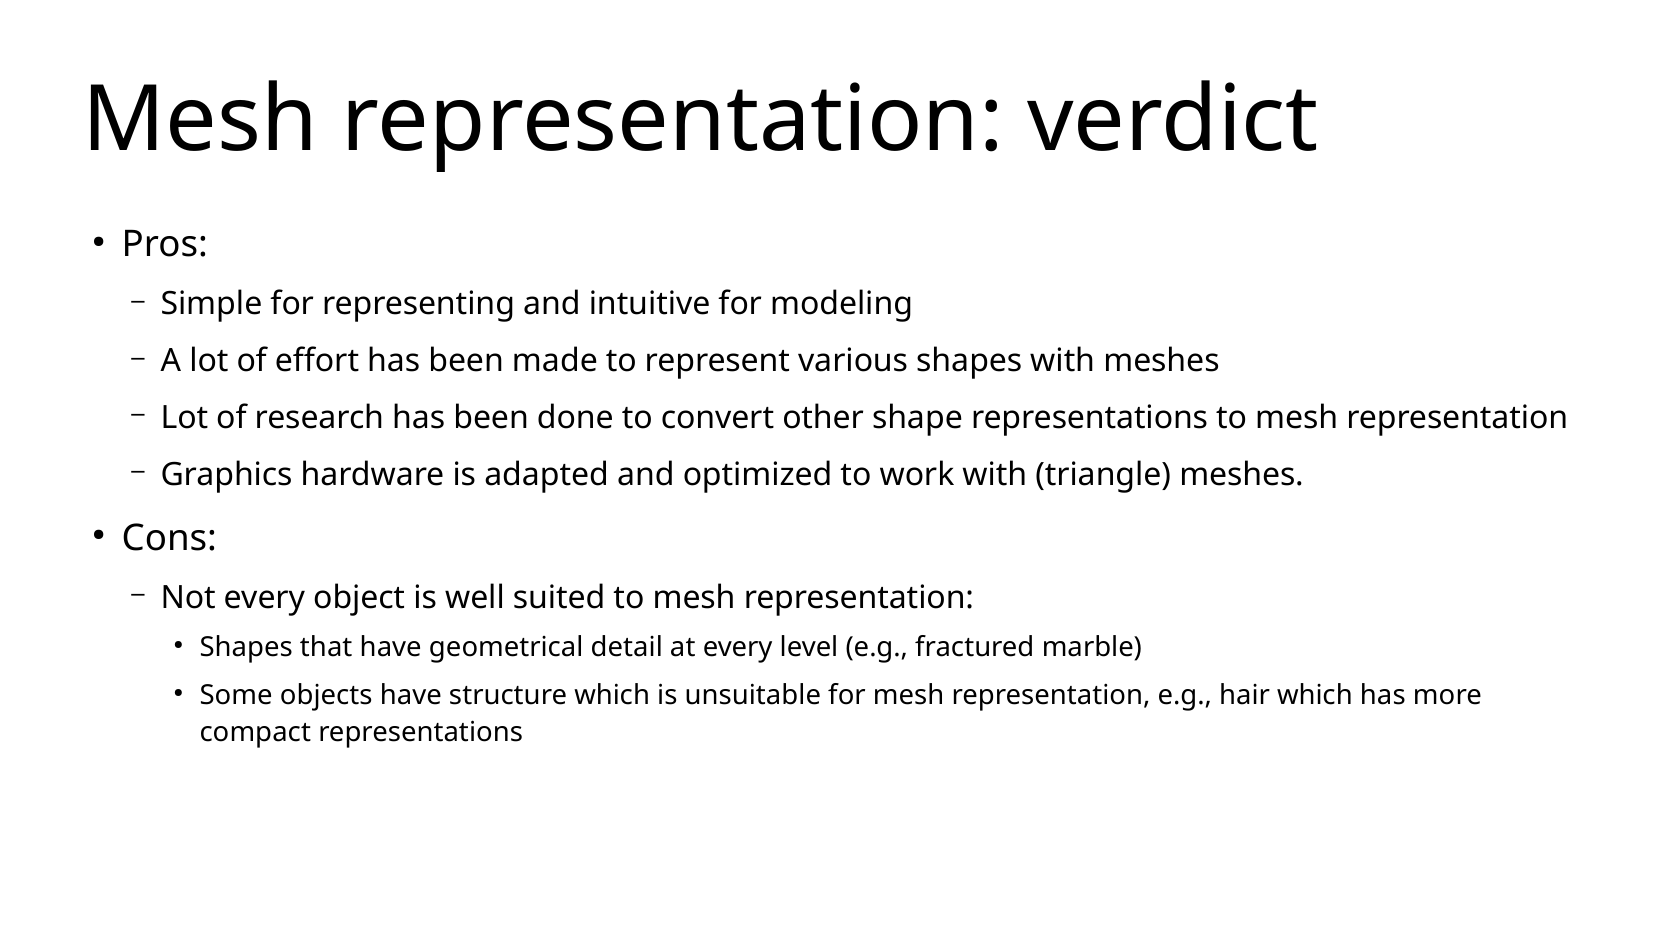

# Mesh representation: verdict
Pros:
Simple for representing and intuitive for modeling
A lot of effort has been made to represent various shapes with meshes
Lot of research has been done to convert other shape representations to mesh representation
Graphics hardware is adapted and optimized to work with (triangle) meshes.
Cons:
Not every object is well suited to mesh representation:
Shapes that have geometrical detail at every level (e.g., fractured marble)
Some objects have structure which is unsuitable for mesh representation, e.g., hair which has more compact representations